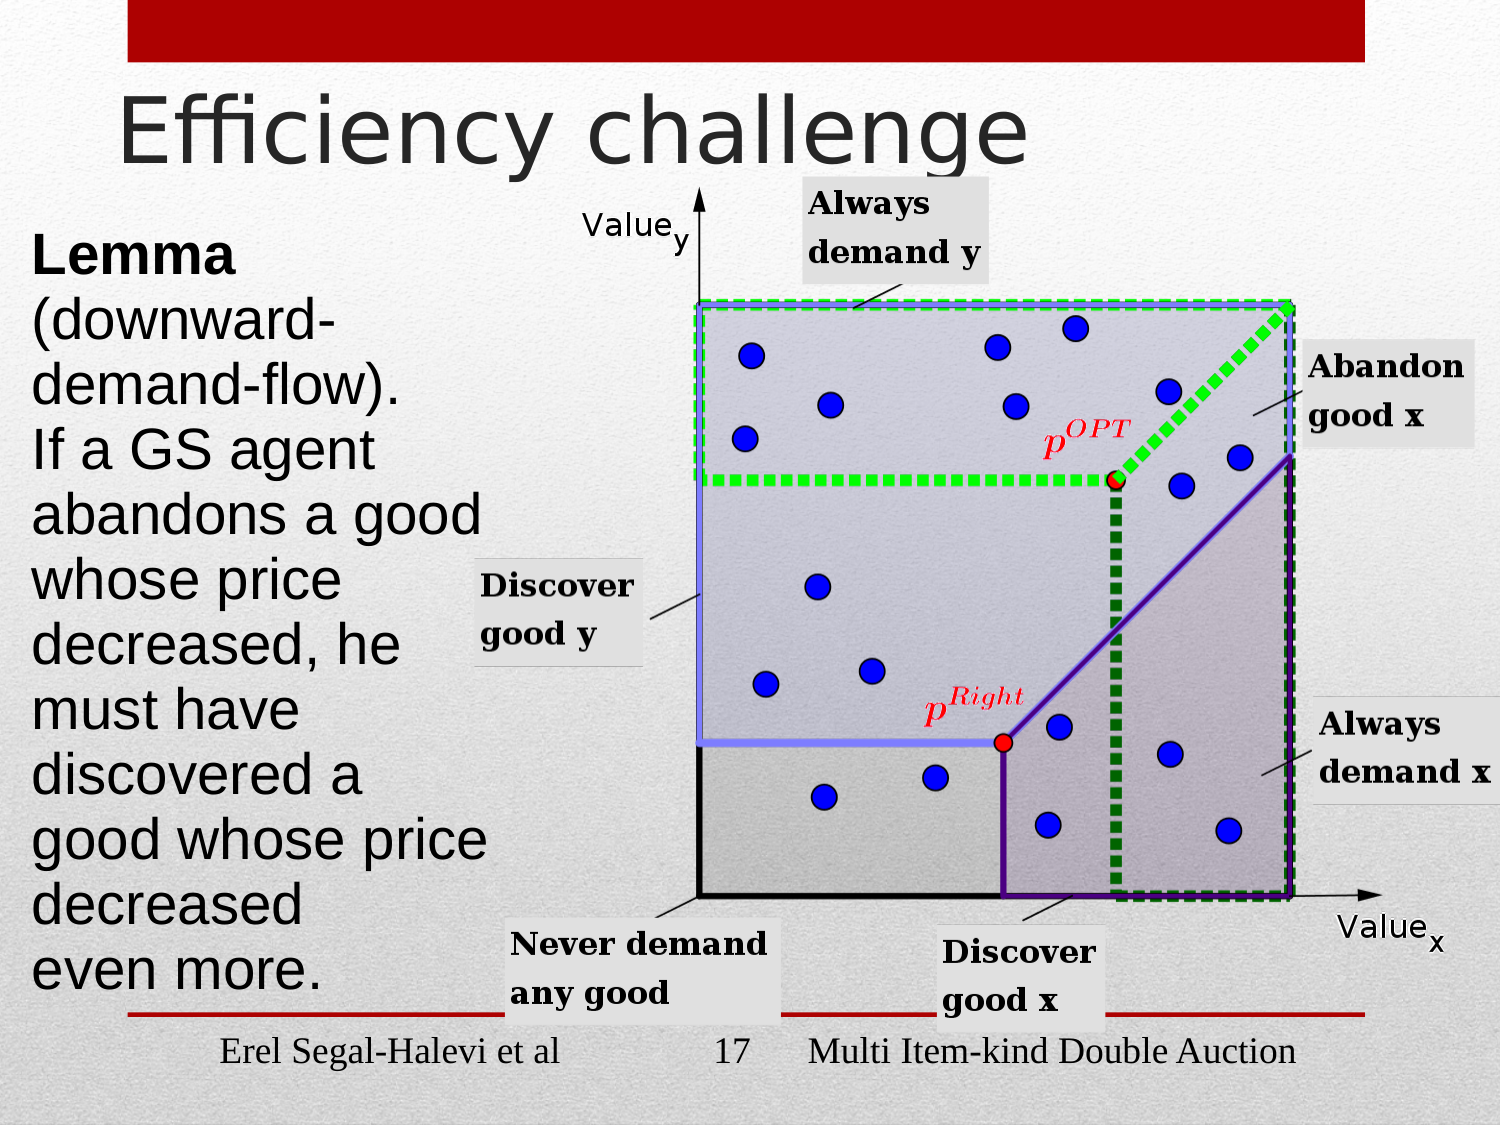

# Efficiency challenge
Lemma (downward-demand-flow).
If a GS agent abandons a good whose price decreased, he must have discovered a good whose price decreased
even more.